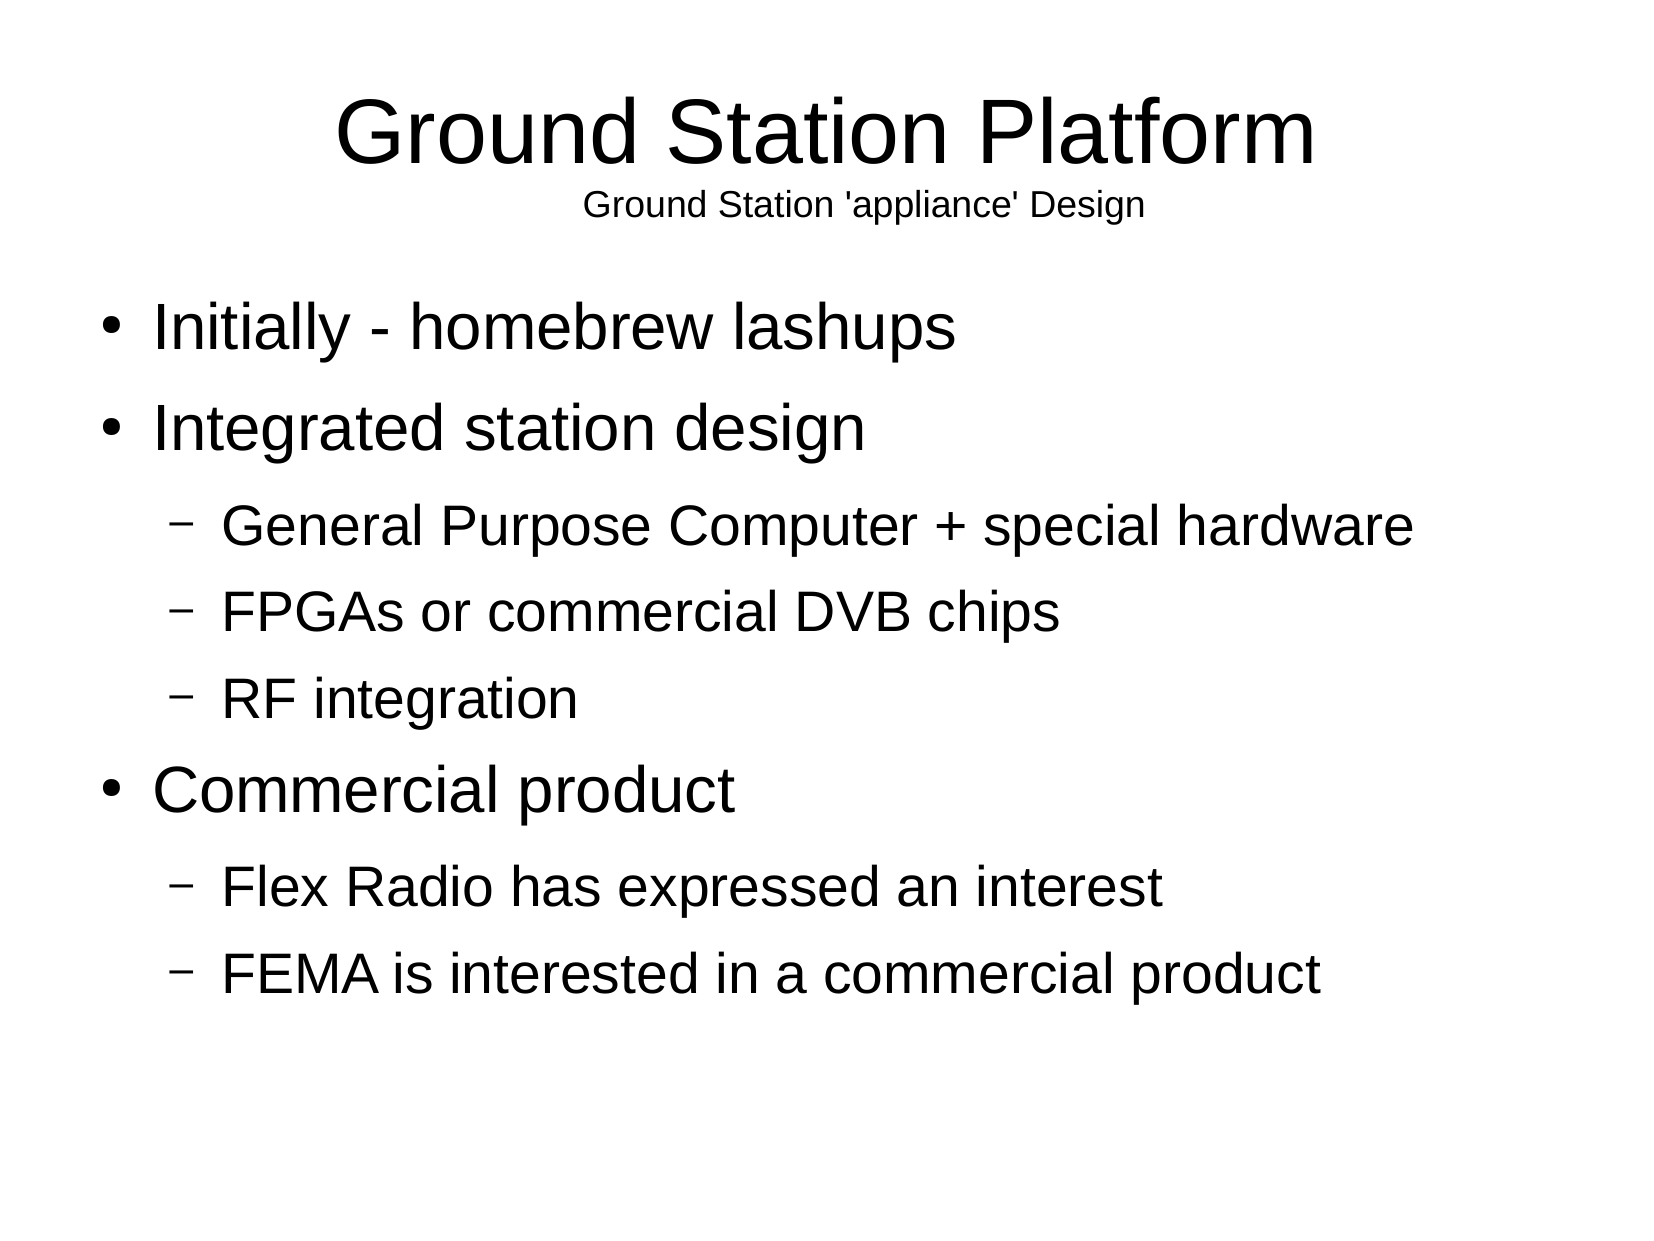

# Ground Station Platform Ground Station 'appliance' Design
Initially - homebrew lashups
Integrated station design
General Purpose Computer + special hardware
FPGAs or commercial DVB chips
RF integration
Commercial product
Flex Radio has expressed an interest
FEMA is interested in a commercial product